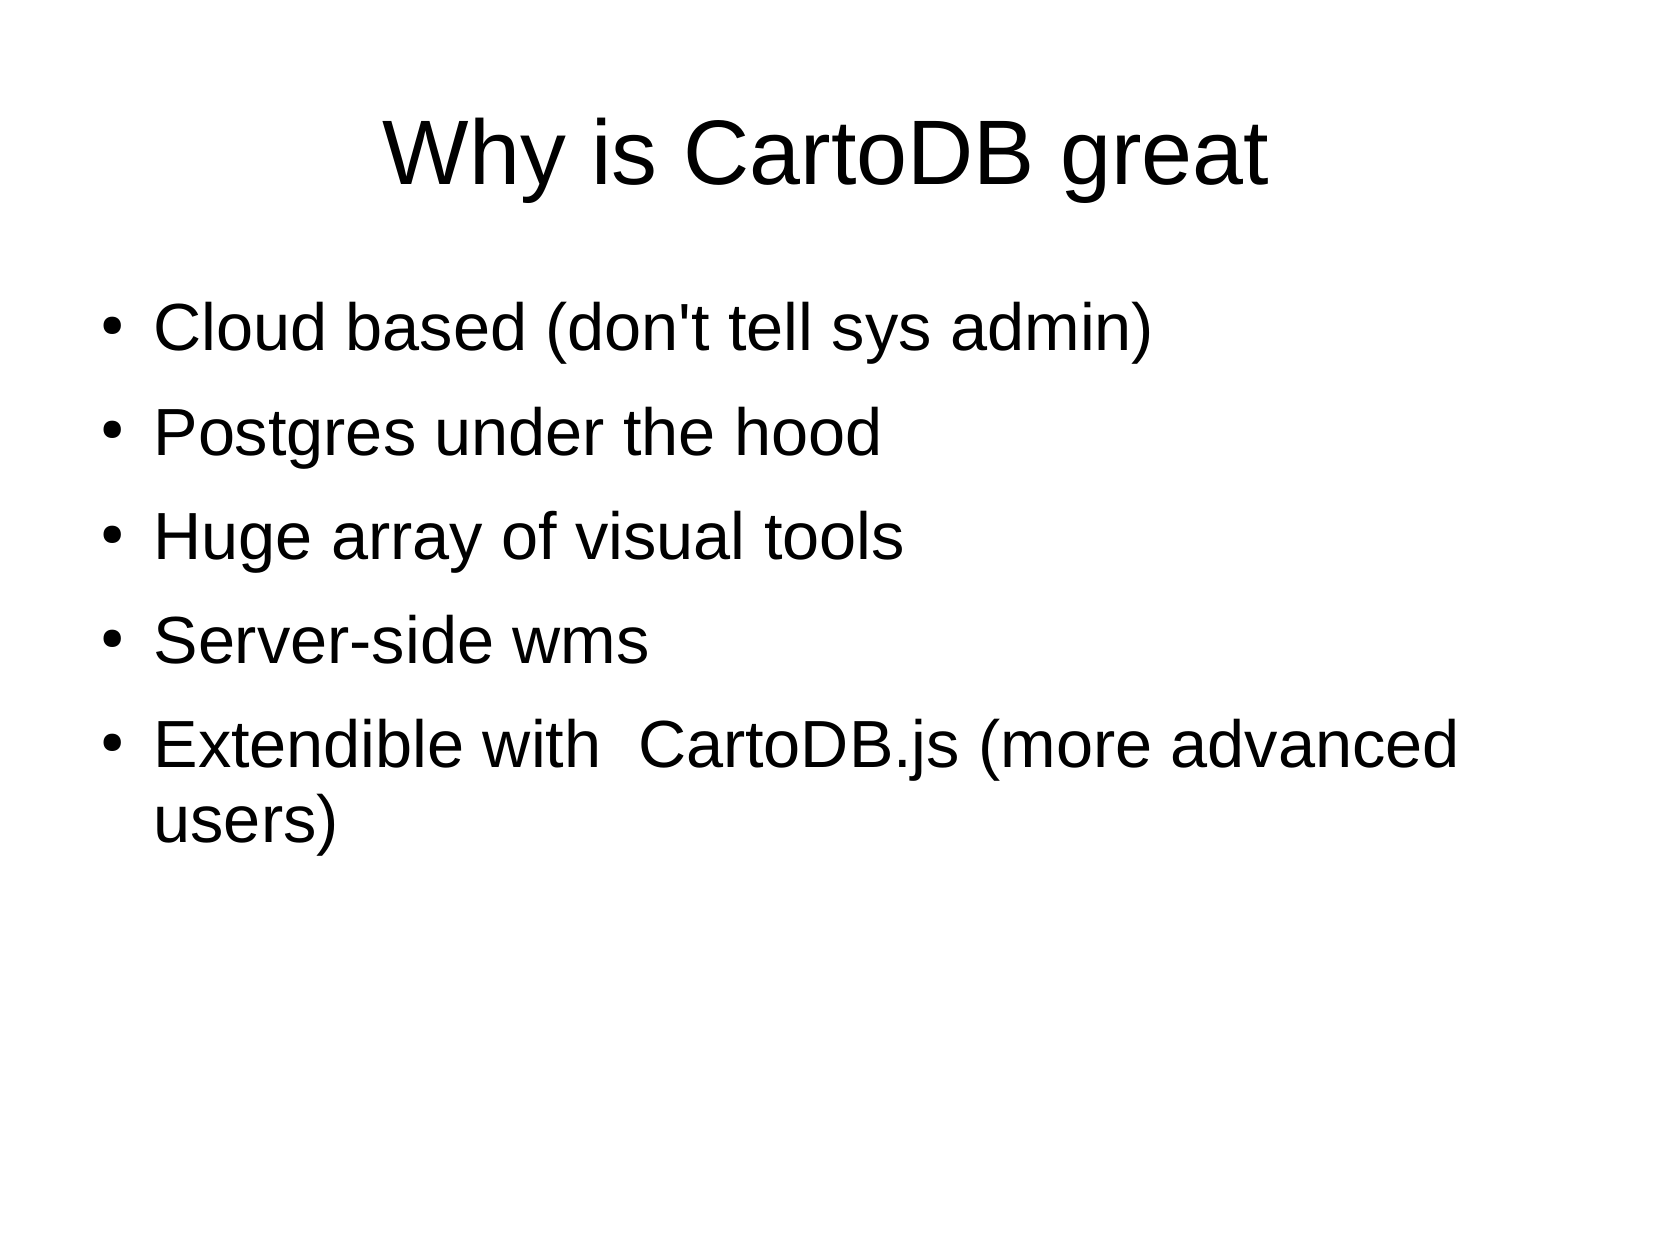

# Why is CartoDB great
Cloud based (don't tell sys admin)
Postgres under the hood
Huge array of visual tools
Server-side wms
Extendible with CartoDB.js (more advanced users)